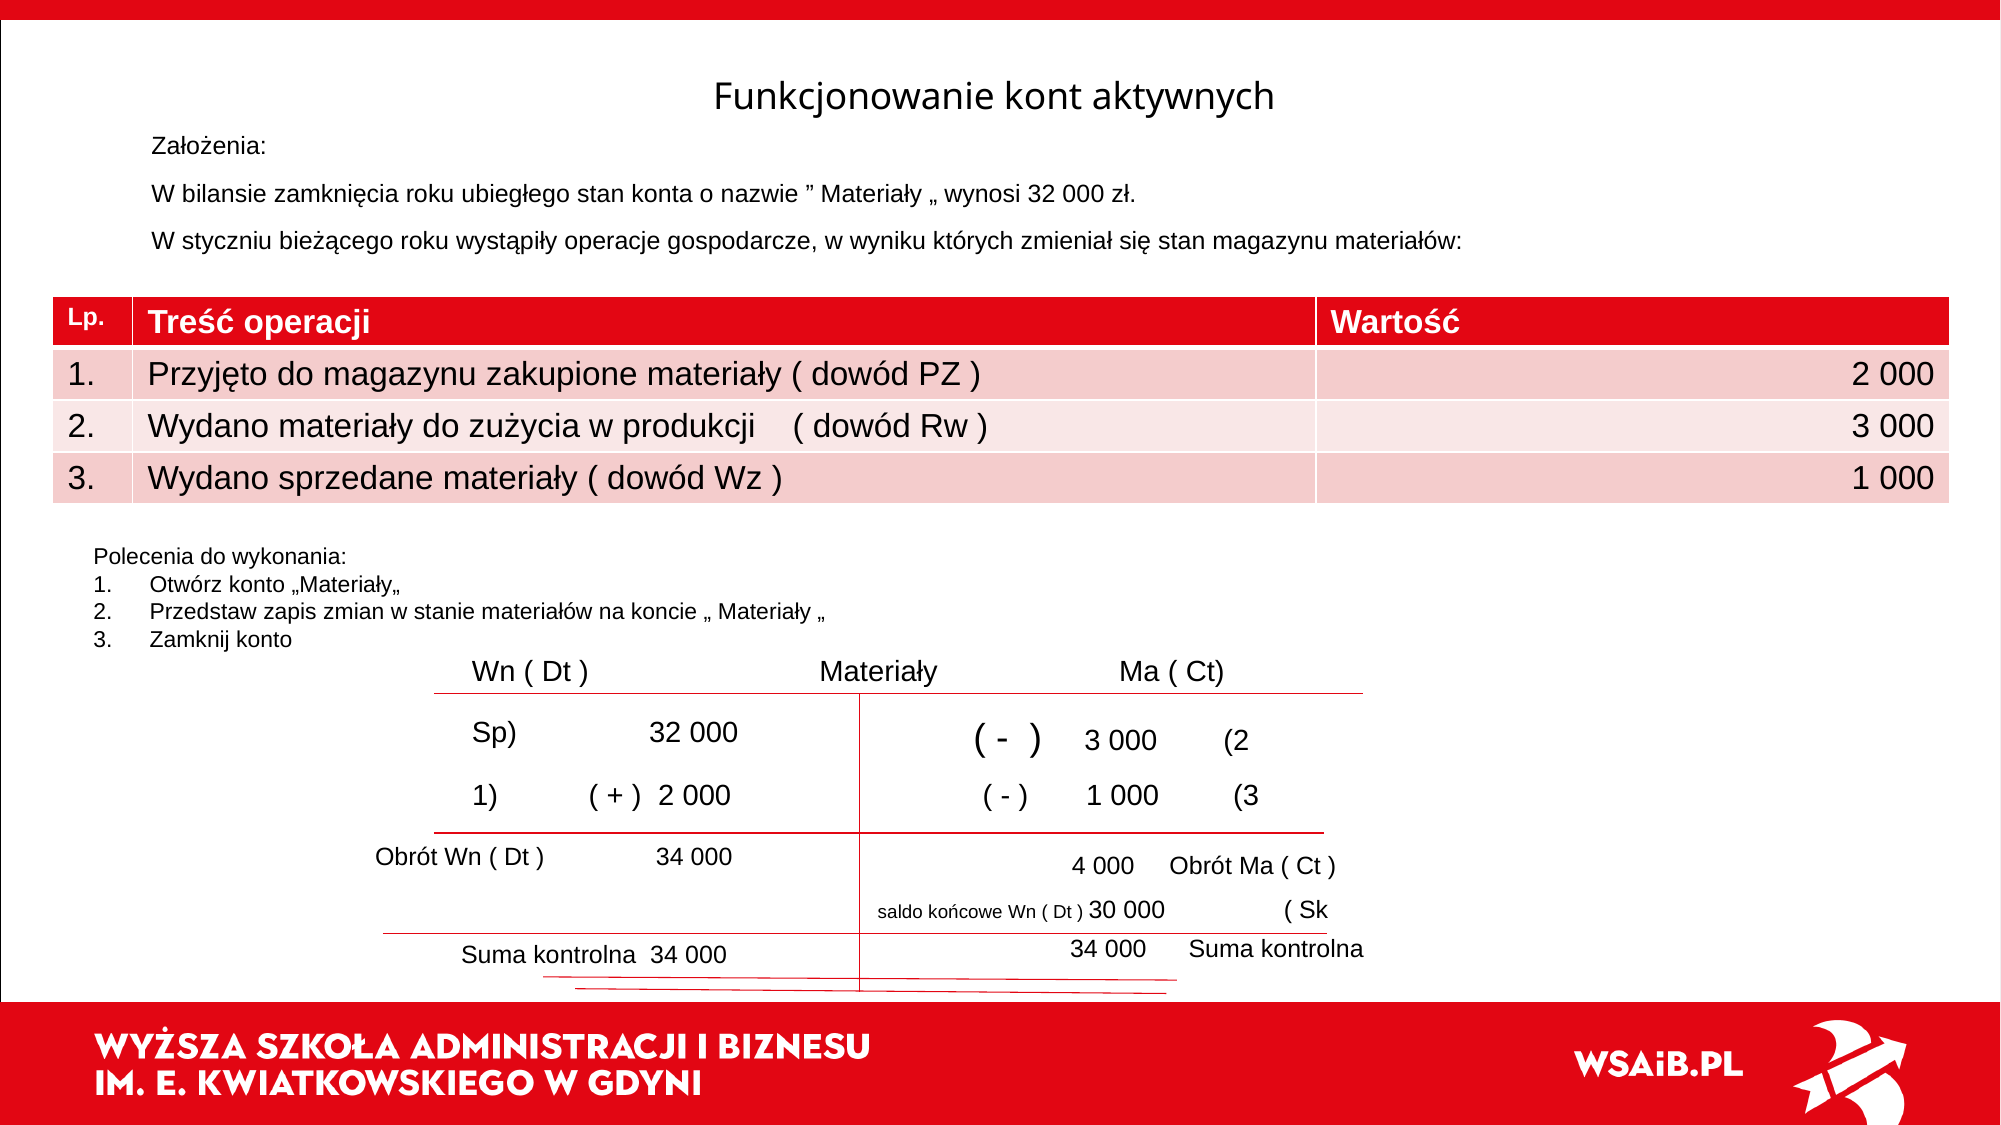

# Funkcjonowanie kont aktywnych
Założenia:
W bilansie zamknięcia roku ubiegłego stan konta o nazwie ” Materiały „ wynosi 32 000 zł.
W styczniu bieżącego roku wystąpiły operacje gospodarcze, w wyniku których zmieniał się stan magazynu materiałów:
| Lp. | Treść operacji | Wartość |
| --- | --- | --- |
| 1. | Przyjęto do magazynu zakupione materiały ( dowód PZ ) | 2 000 |
| 2. | Wydano materiały do zużycia w produkcji ( dowód Rw ) | 3 000 |
| 3. | Wydano sprzedane materiały ( dowód Wz ) | 1 000 |
bilansowych
Polecenia do wykonania:
Otwórz konto „Materiały„
Przedstaw zapis zmian w stanie materiałów na koncie „ Materiały „
Zamknij konto
Wn ( Dt ) Materiały Ma ( Ct)
Sp) 32 000
 ( - ) 3 000 (2
 ( - ) 1 000 (3
1) ( + ) 2 000
 Obrót Wn ( Dt ) 34 000
 4 000 Obrót Ma ( Ct )
 saldo końcowe Wn ( Dt ) 30 000 ( Sk
 34 000 Suma kontrolna
Suma kontrolna 34 000